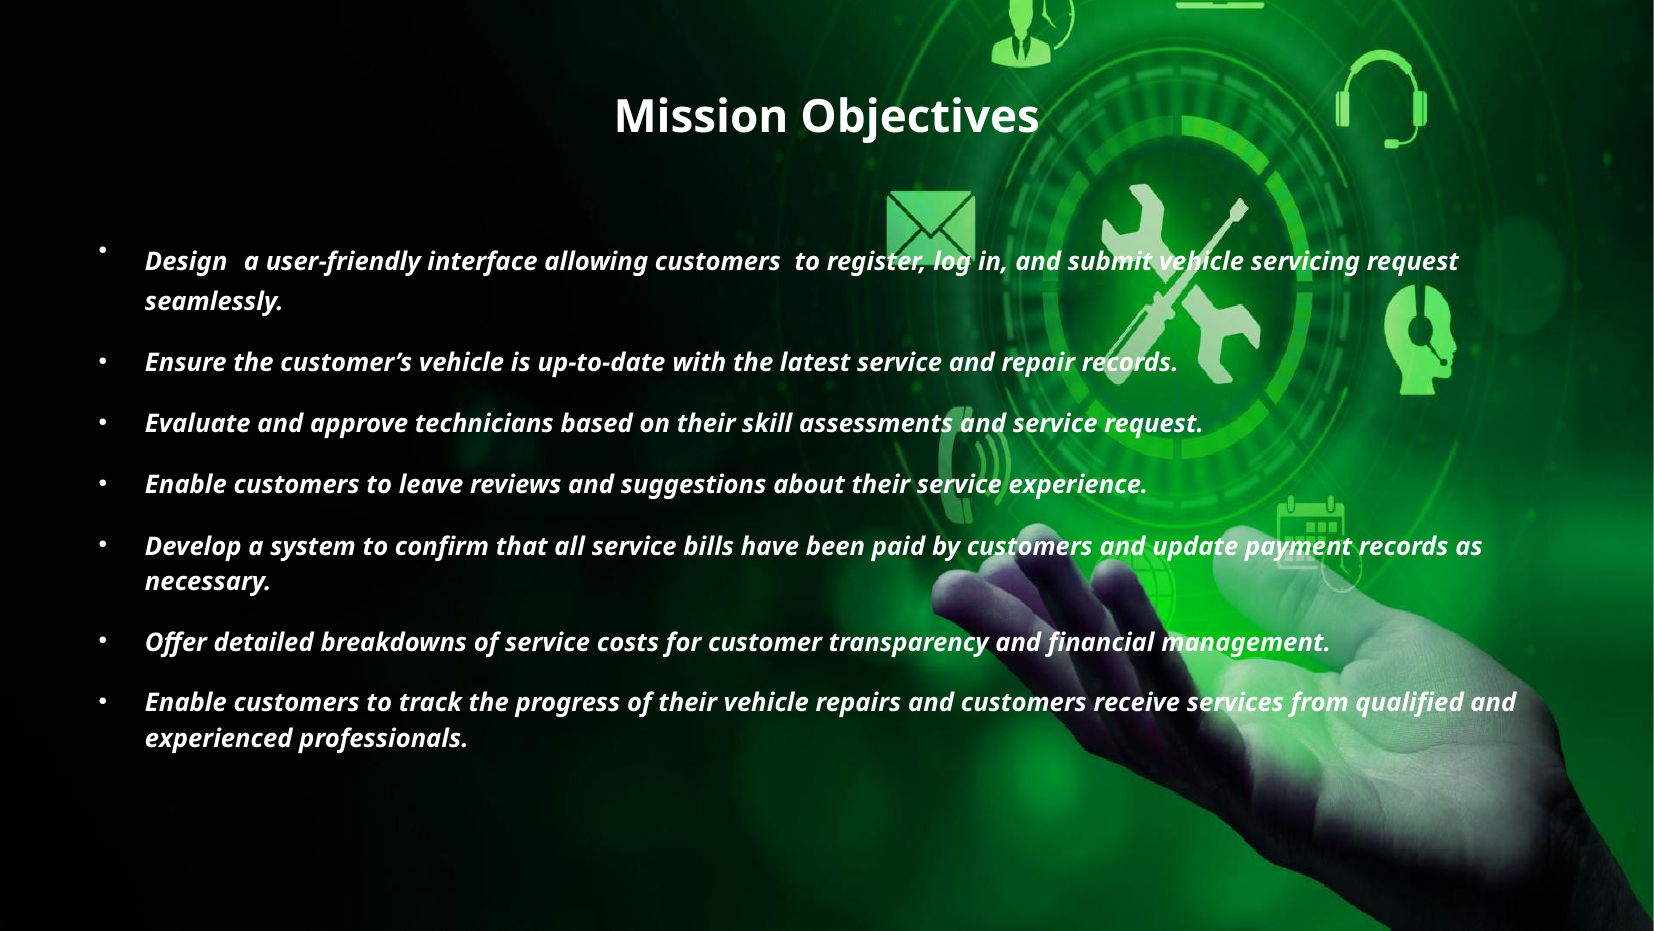

# Mission Objectives
Design a user-friendly interface allowing customers to register, log in, and submit vehicle servicing request seamlessly.
Ensure the customer’s vehicle is up-to-date with the latest service and repair records.
Evaluate and approve technicians based on their skill assessments and service request.
Enable customers to leave reviews and suggestions about their service experience.
Develop a system to confirm that all service bills have been paid by customers and update payment records as necessary.
Offer detailed breakdowns of service costs for customer transparency and financial management.
Enable customers to track the progress of their vehicle repairs and customers receive services from qualified and experienced professionals.